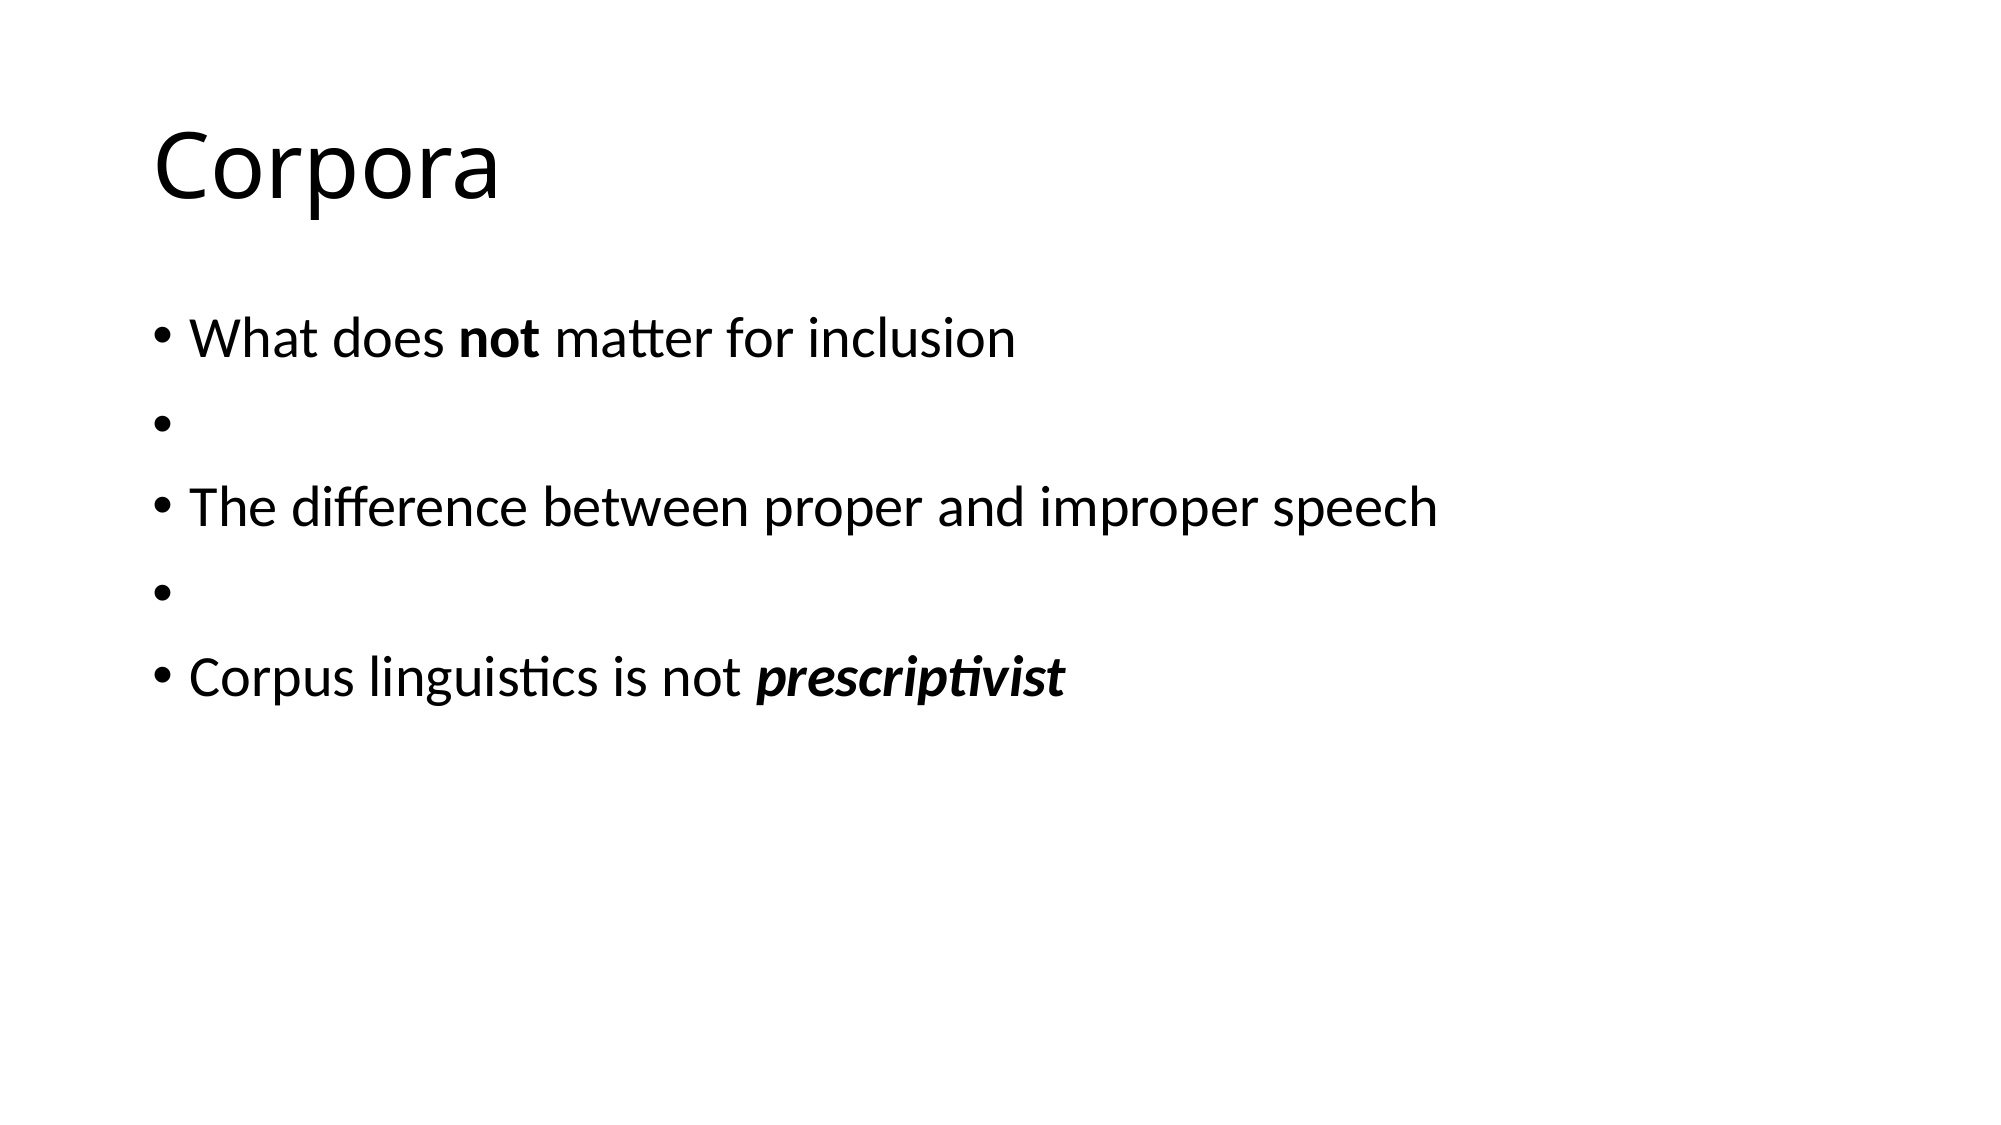

# Corpora
What does not matter for inclusion
The difference between proper and improper speech
Corpus linguistics is not prescriptivist